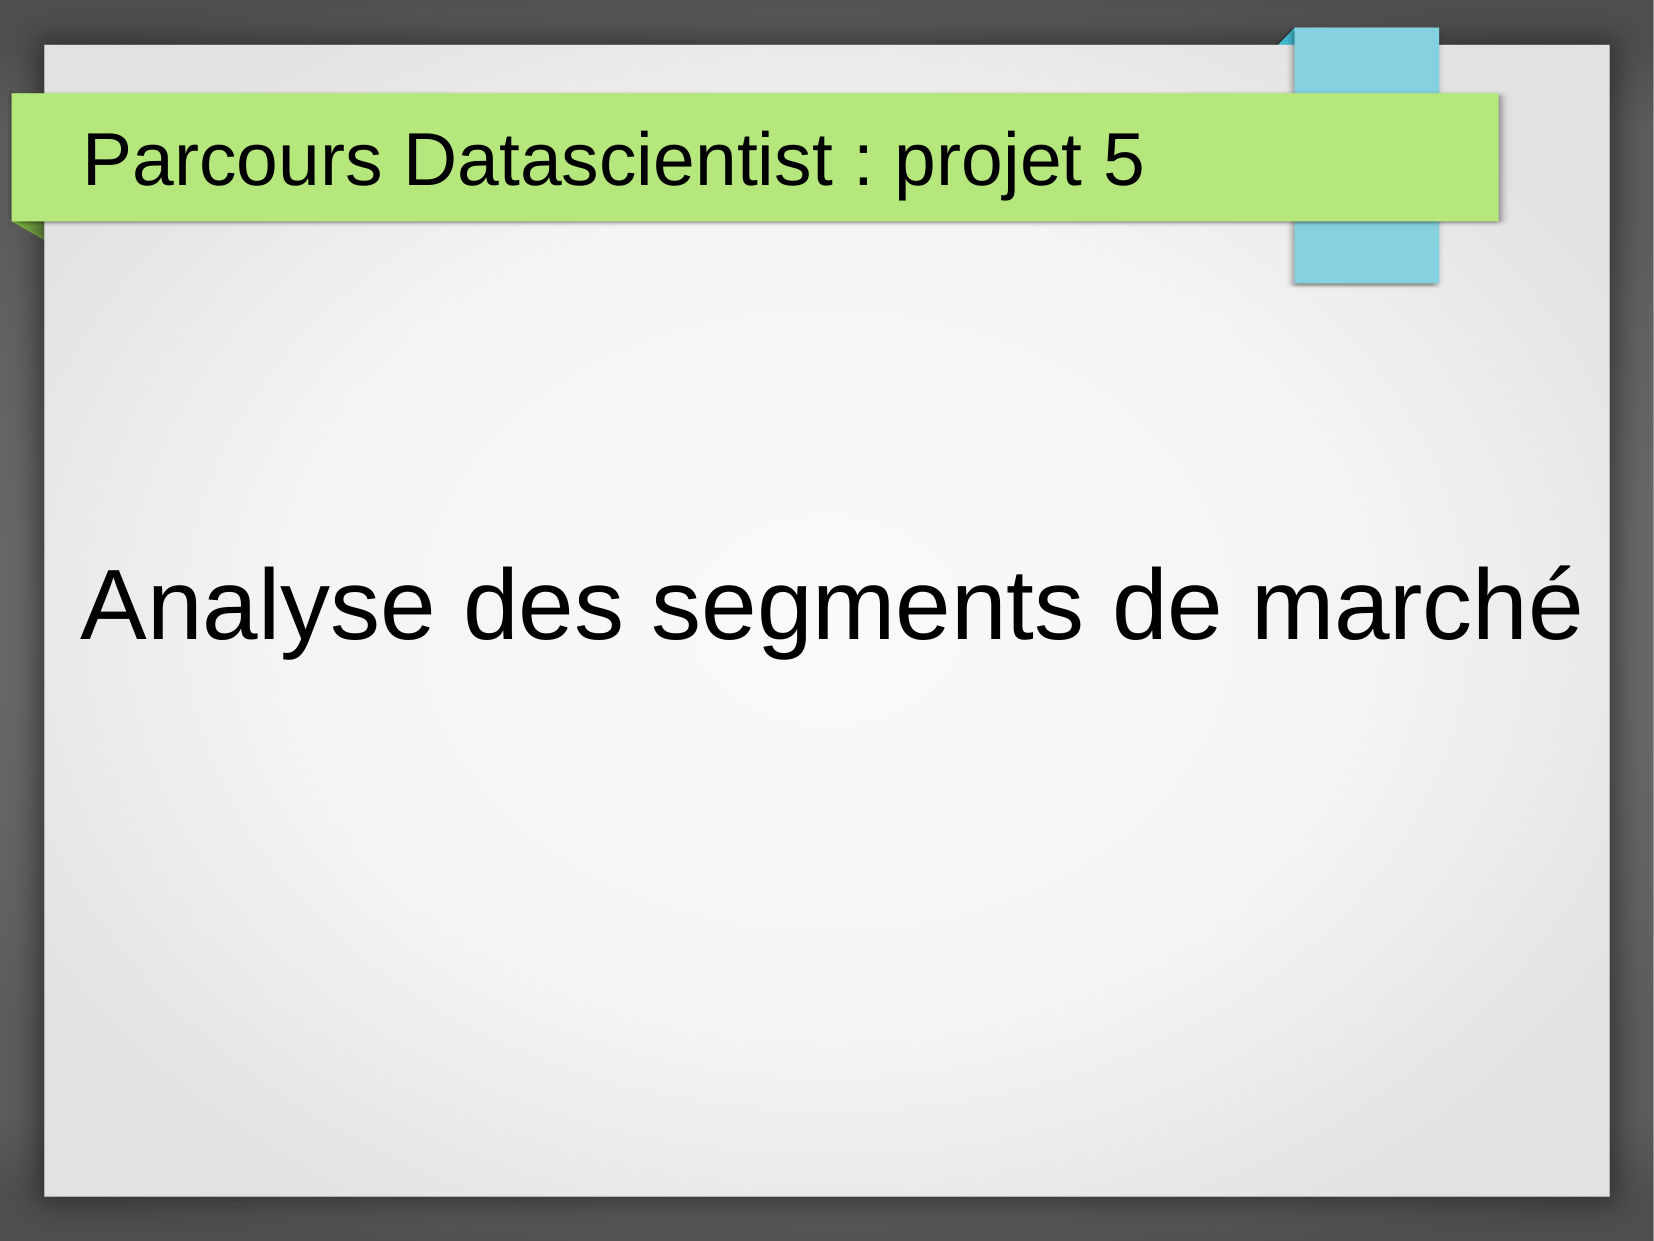

# Parcours Datascientist : projet 5
Analyse des segments de marché